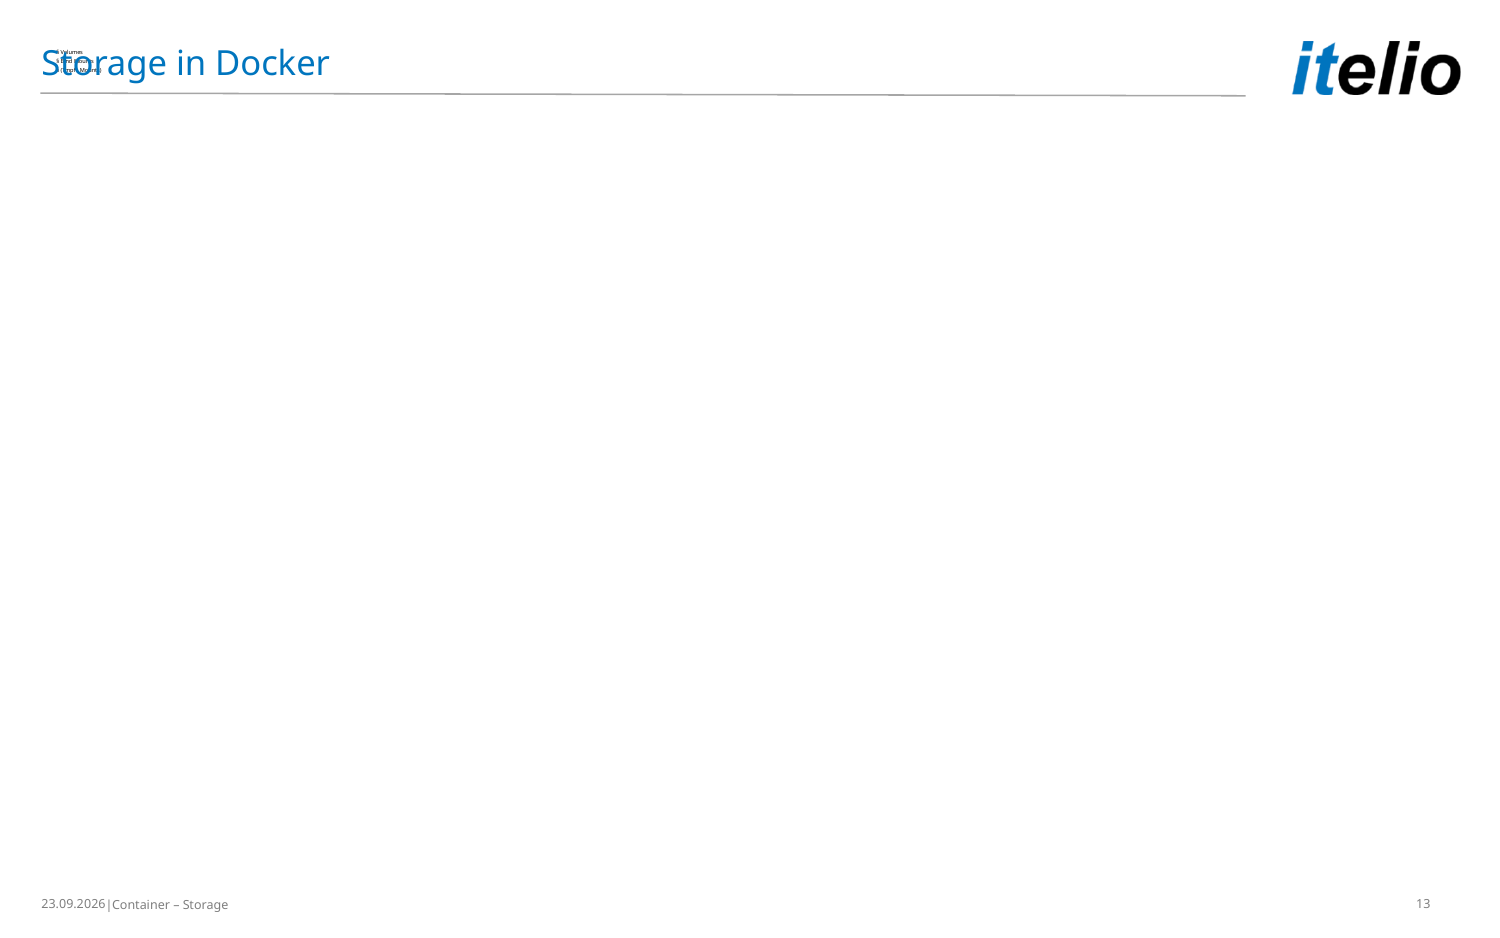

# Volumes
Bind Mounts
(Tmpfs Mounts)
Storage in Docker
Container – Storage